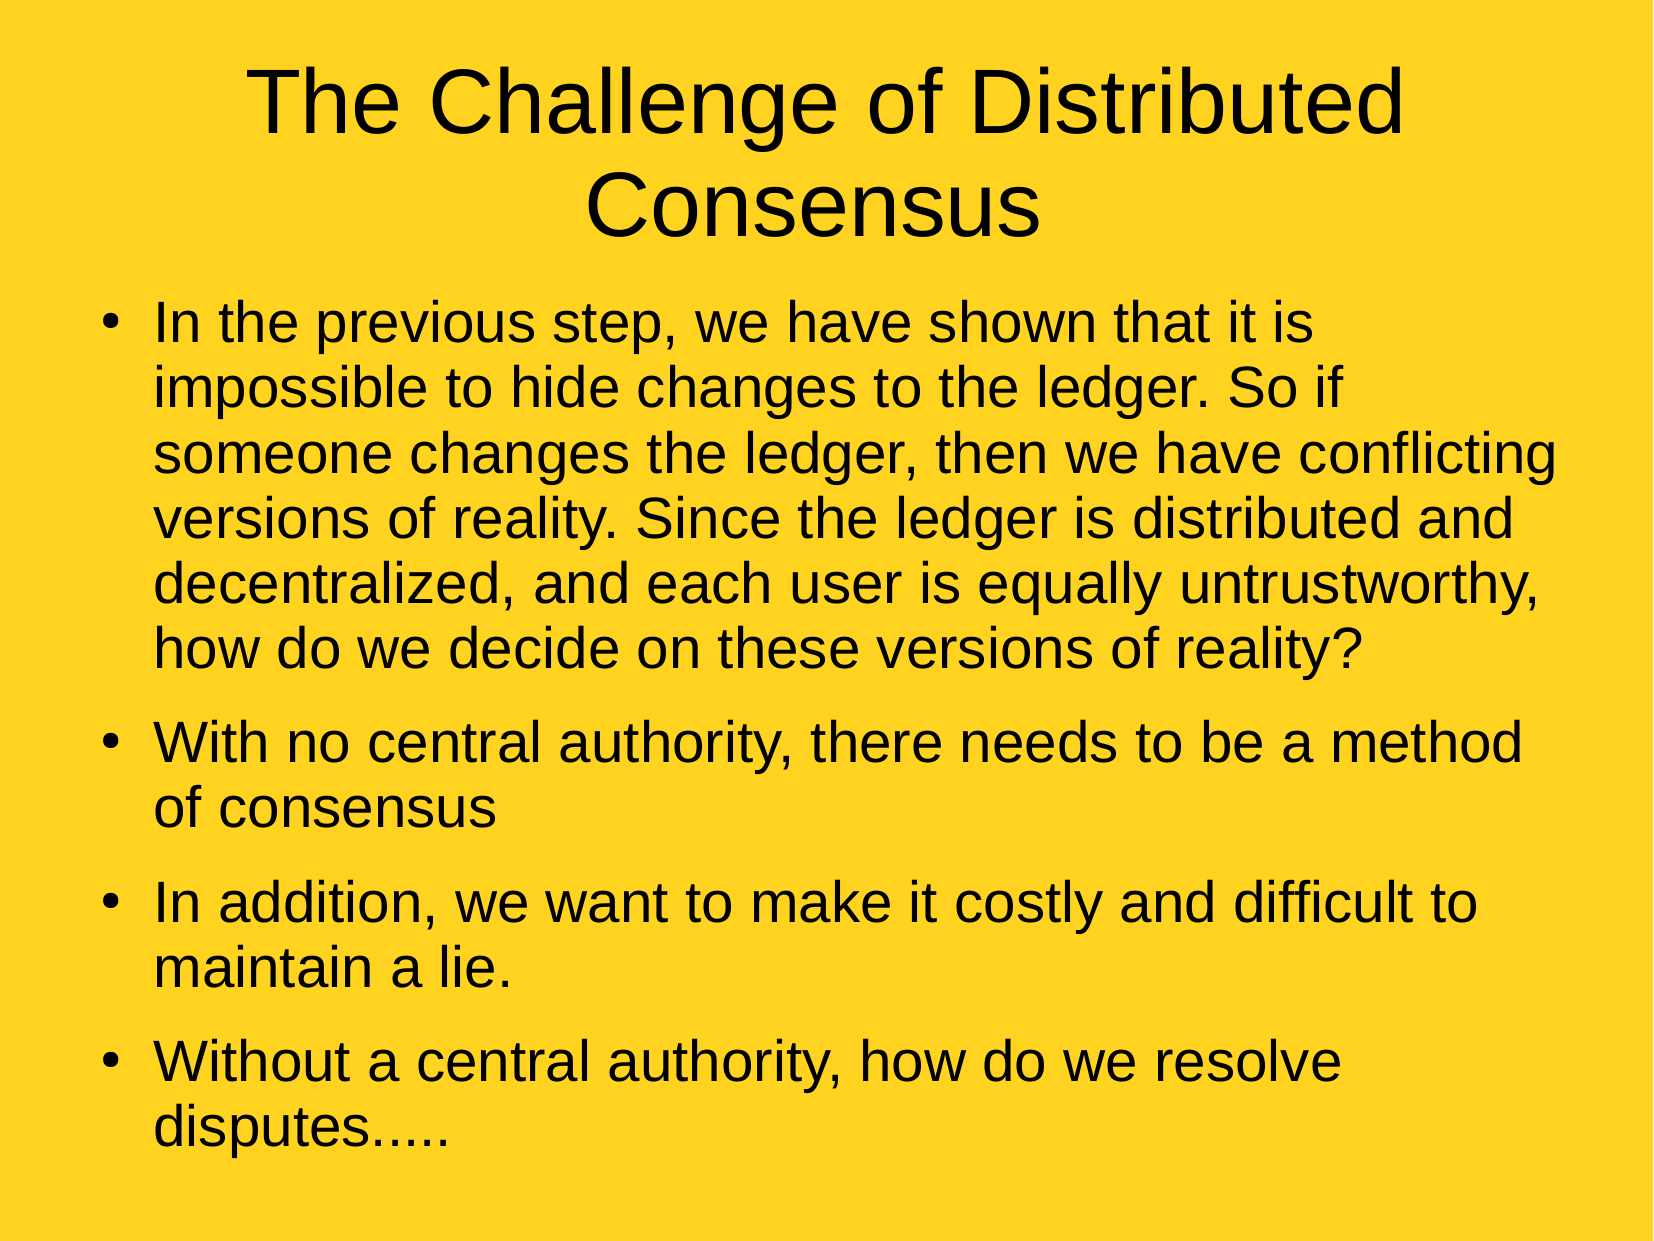

# The Challenge of Distributed Consensus
In the previous step, we have shown that it is impossible to hide changes to the ledger. So if someone changes the ledger, then we have conflicting versions of reality. Since the ledger is distributed and decentralized, and each user is equally untrustworthy, how do we decide on these versions of reality?
With no central authority, there needs to be a method of consensus
In addition, we want to make it costly and difficult to maintain a lie.
Without a central authority, how do we resolve disputes.....